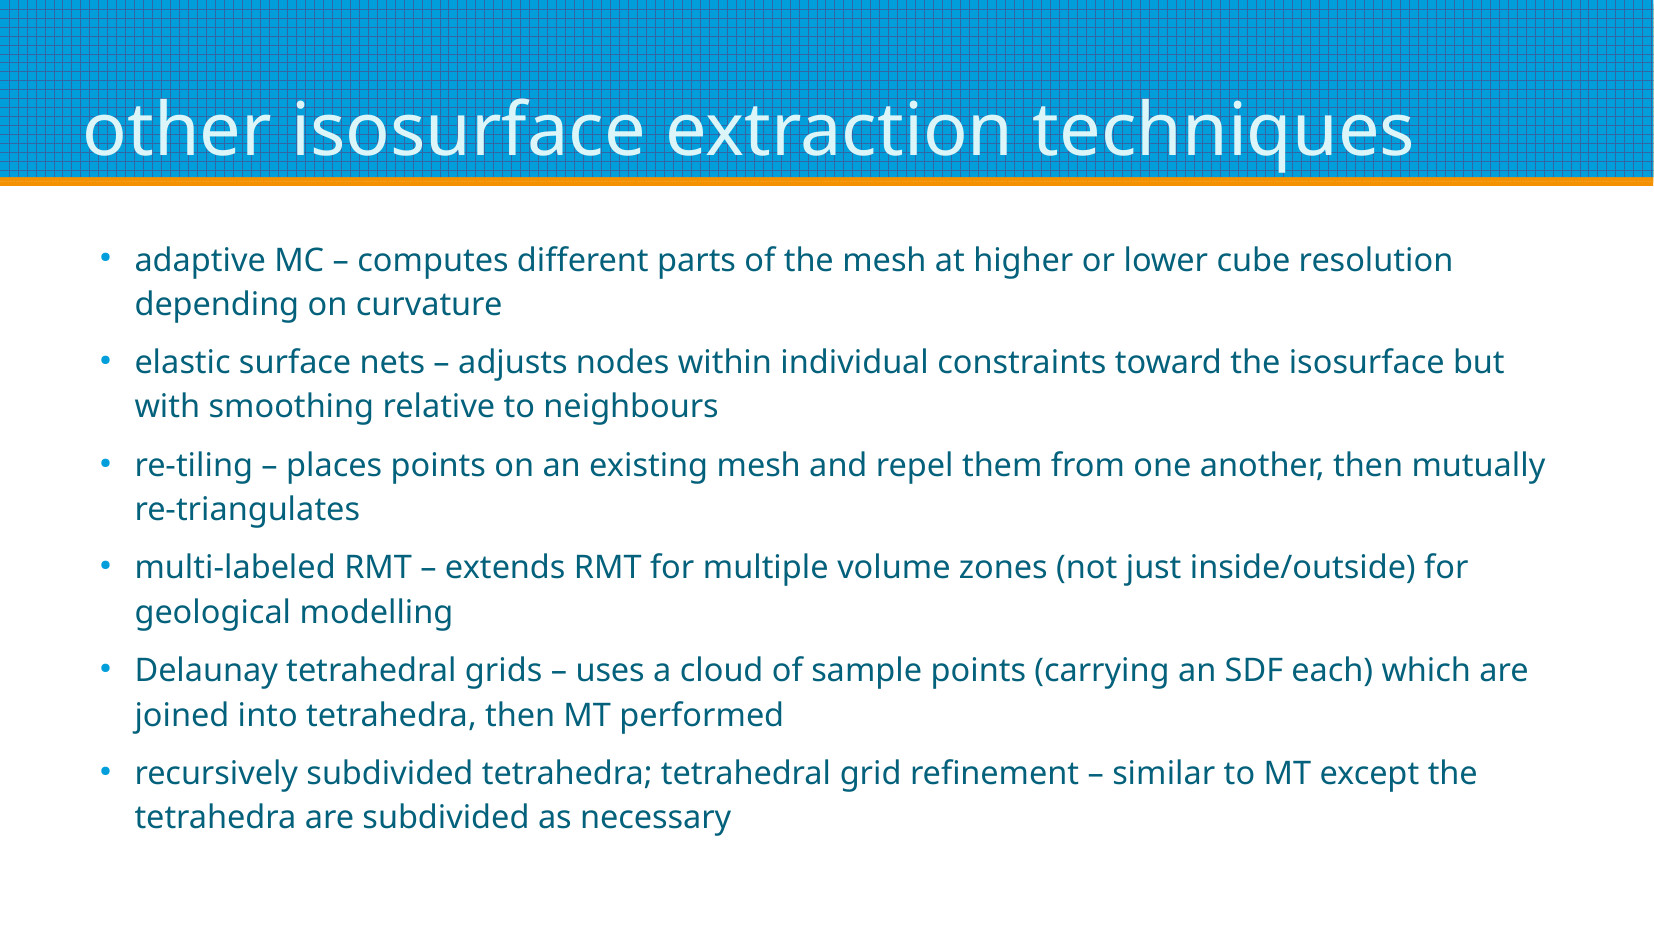

# other isosurface extraction techniques
adaptive MC – computes different parts of the mesh at higher or lower cube resolution depending on curvature
elastic surface nets – adjusts nodes within individual constraints toward the isosurface but with smoothing relative to neighbours
re-tiling – places points on an existing mesh and repel them from one another, then mutually re-triangulates
multi-labeled RMT – extends RMT for multiple volume zones (not just inside/outside) for geological modelling
Delaunay tetrahedral grids – uses a cloud of sample points (carrying an SDF each) which are joined into tetrahedra, then MT performed
recursively subdivided tetrahedra; tetrahedral grid refinement – similar to MT except the tetrahedra are subdivided as necessary